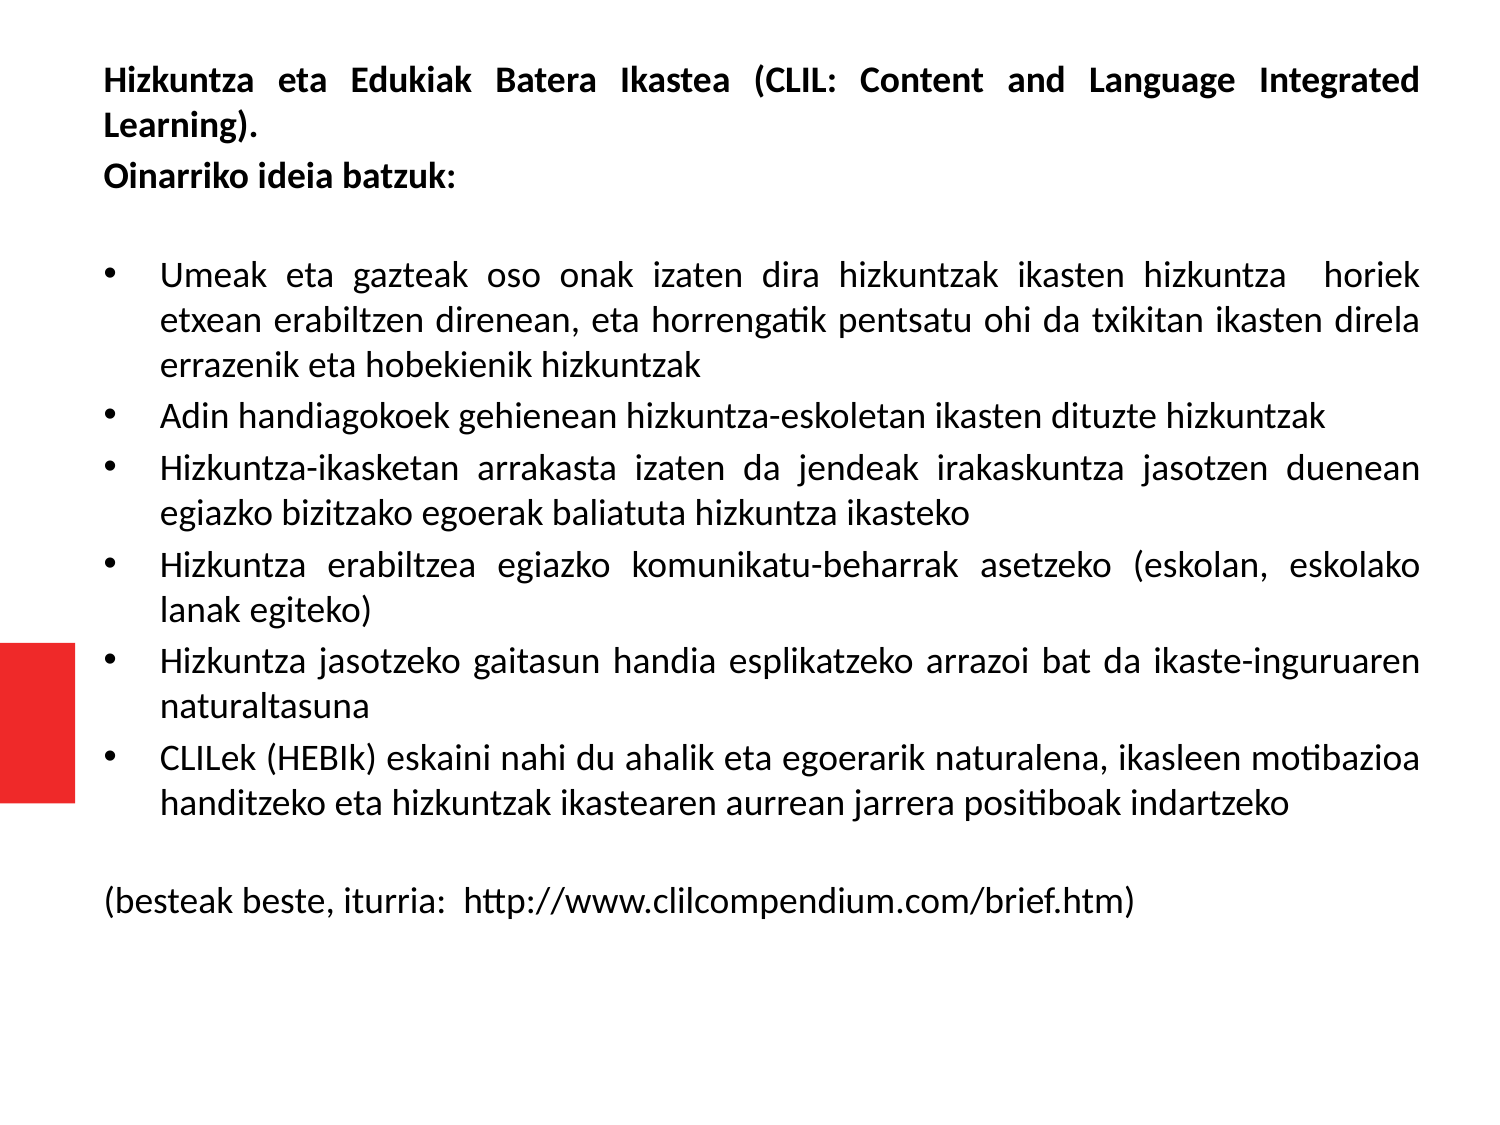

# Hizkuntza eta Edukiak Batera Ikastea (CLIL: Content and Language Integrated Learning).
Oinarriko ideia batzuk:
Umeak eta gazteak oso onak izaten dira hizkuntzak ikasten hizkuntza horiek etxean erabiltzen direnean, eta horrengatik pentsatu ohi da txikitan ikasten direla errazenik eta hobekienik hizkuntzak
Adin handiagokoek gehienean hizkuntza-eskoletan ikasten dituzte hizkuntzak
Hizkuntza-ikasketan arrakasta izaten da jendeak irakaskuntza jasotzen duenean egiazko bizitzako egoerak baliatuta hizkuntza ikasteko
Hizkuntza erabiltzea egiazko komunikatu-beharrak asetzeko (eskolan, eskolako lanak egiteko)
Hizkuntza jasotzeko gaitasun handia esplikatzeko arrazoi bat da ikaste-inguruaren naturaltasuna
CLILek (HEBIk) eskaini nahi du ahalik eta egoerarik naturalena, ikasleen motibazioa handitzeko eta hizkuntzak ikastearen aurrean jarrera positiboak indartzeko
(besteak beste, iturria: http://www.clilcompendium.com/brief.htm)